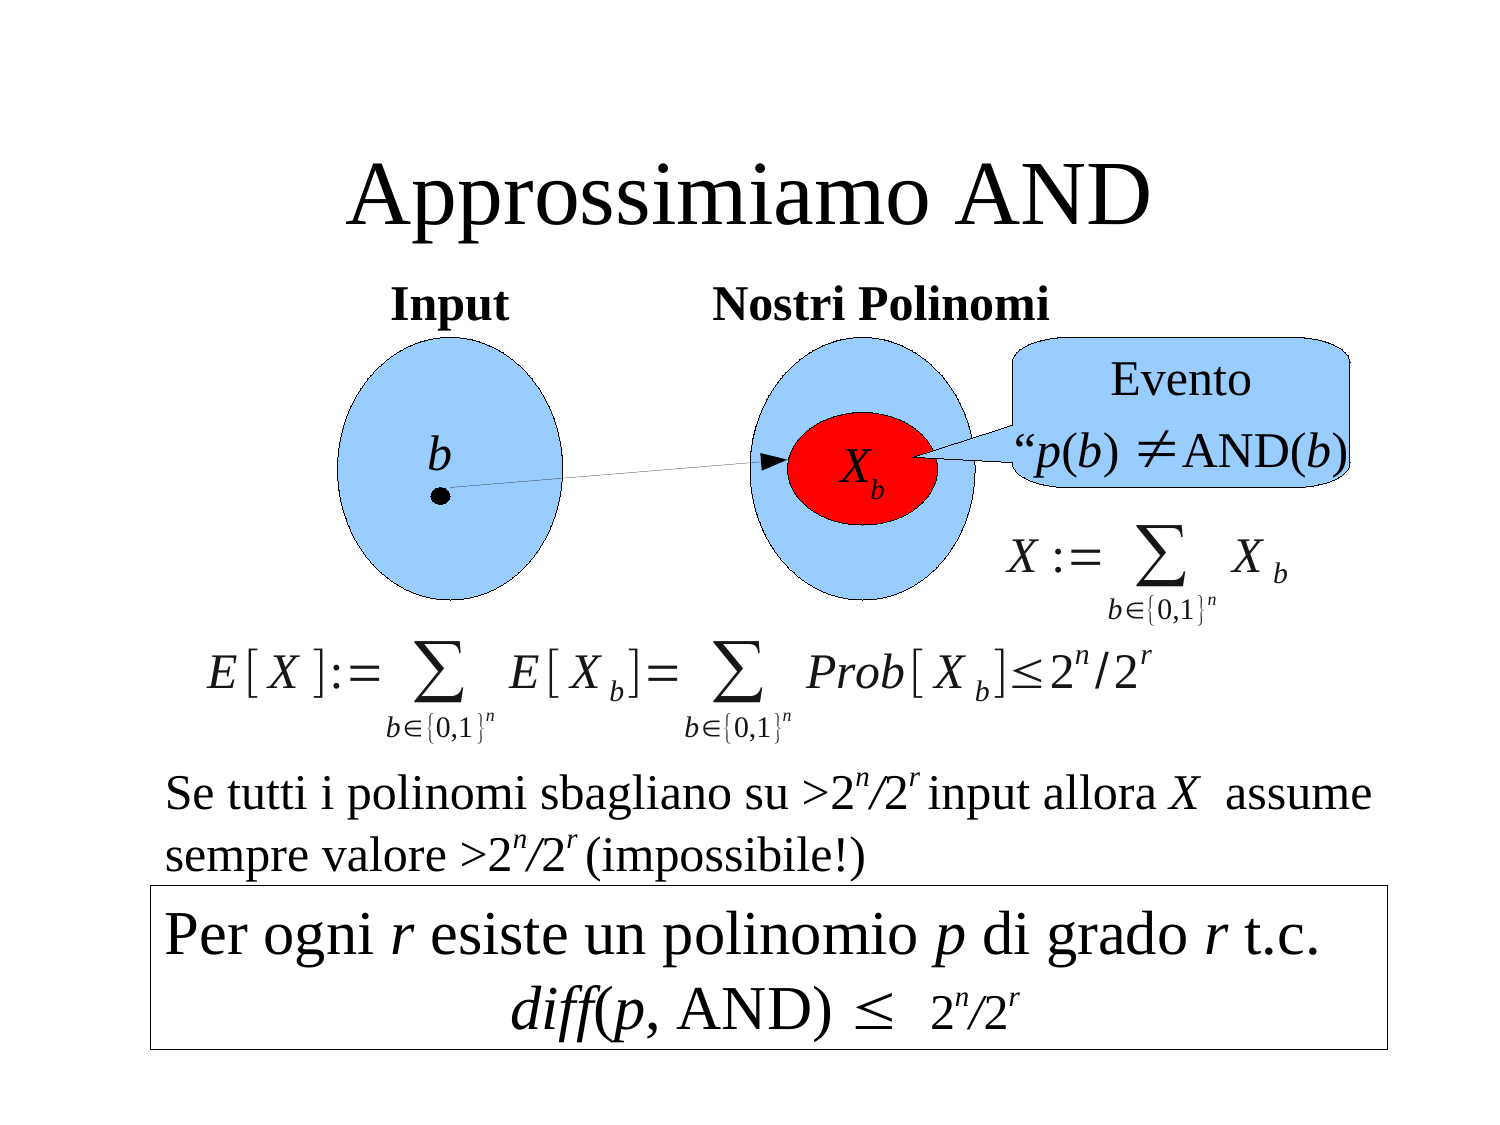

# Approssimiamo AND
Input
Nostri Polinomi
Evento
“p(b) ≠AND(b)
Xb
b
Se tutti i polinomi sbagliano su >2n/2r input allora X assume sempre valore >2n/2r (impossibile!)
Per ogni r esiste un polinomio p di grado r t.c.
diff(p, AND) ≤ 2n/2r